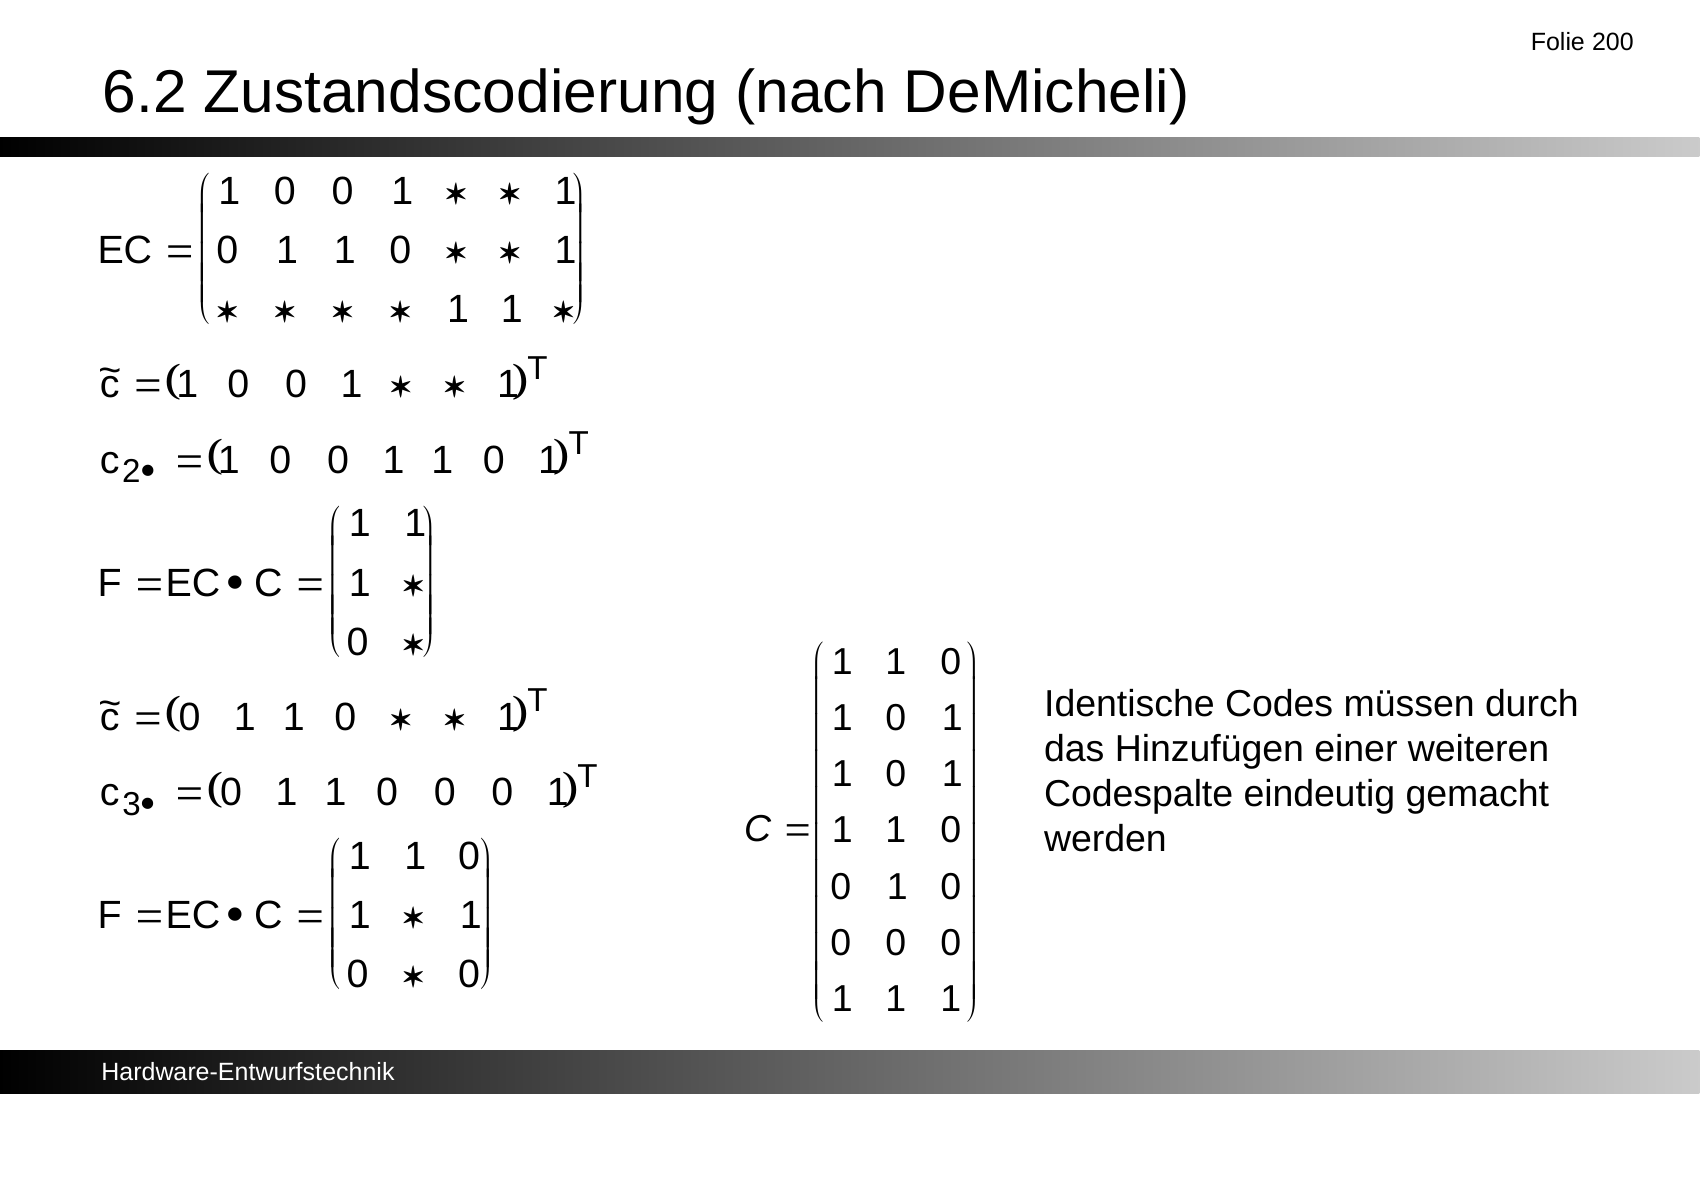

# 6.2 Zustandscodierung (nach DeMicheli)
Identische Codes müssen durch das Hinzufügen einer weiteren Codespalte eindeutig gemacht werden